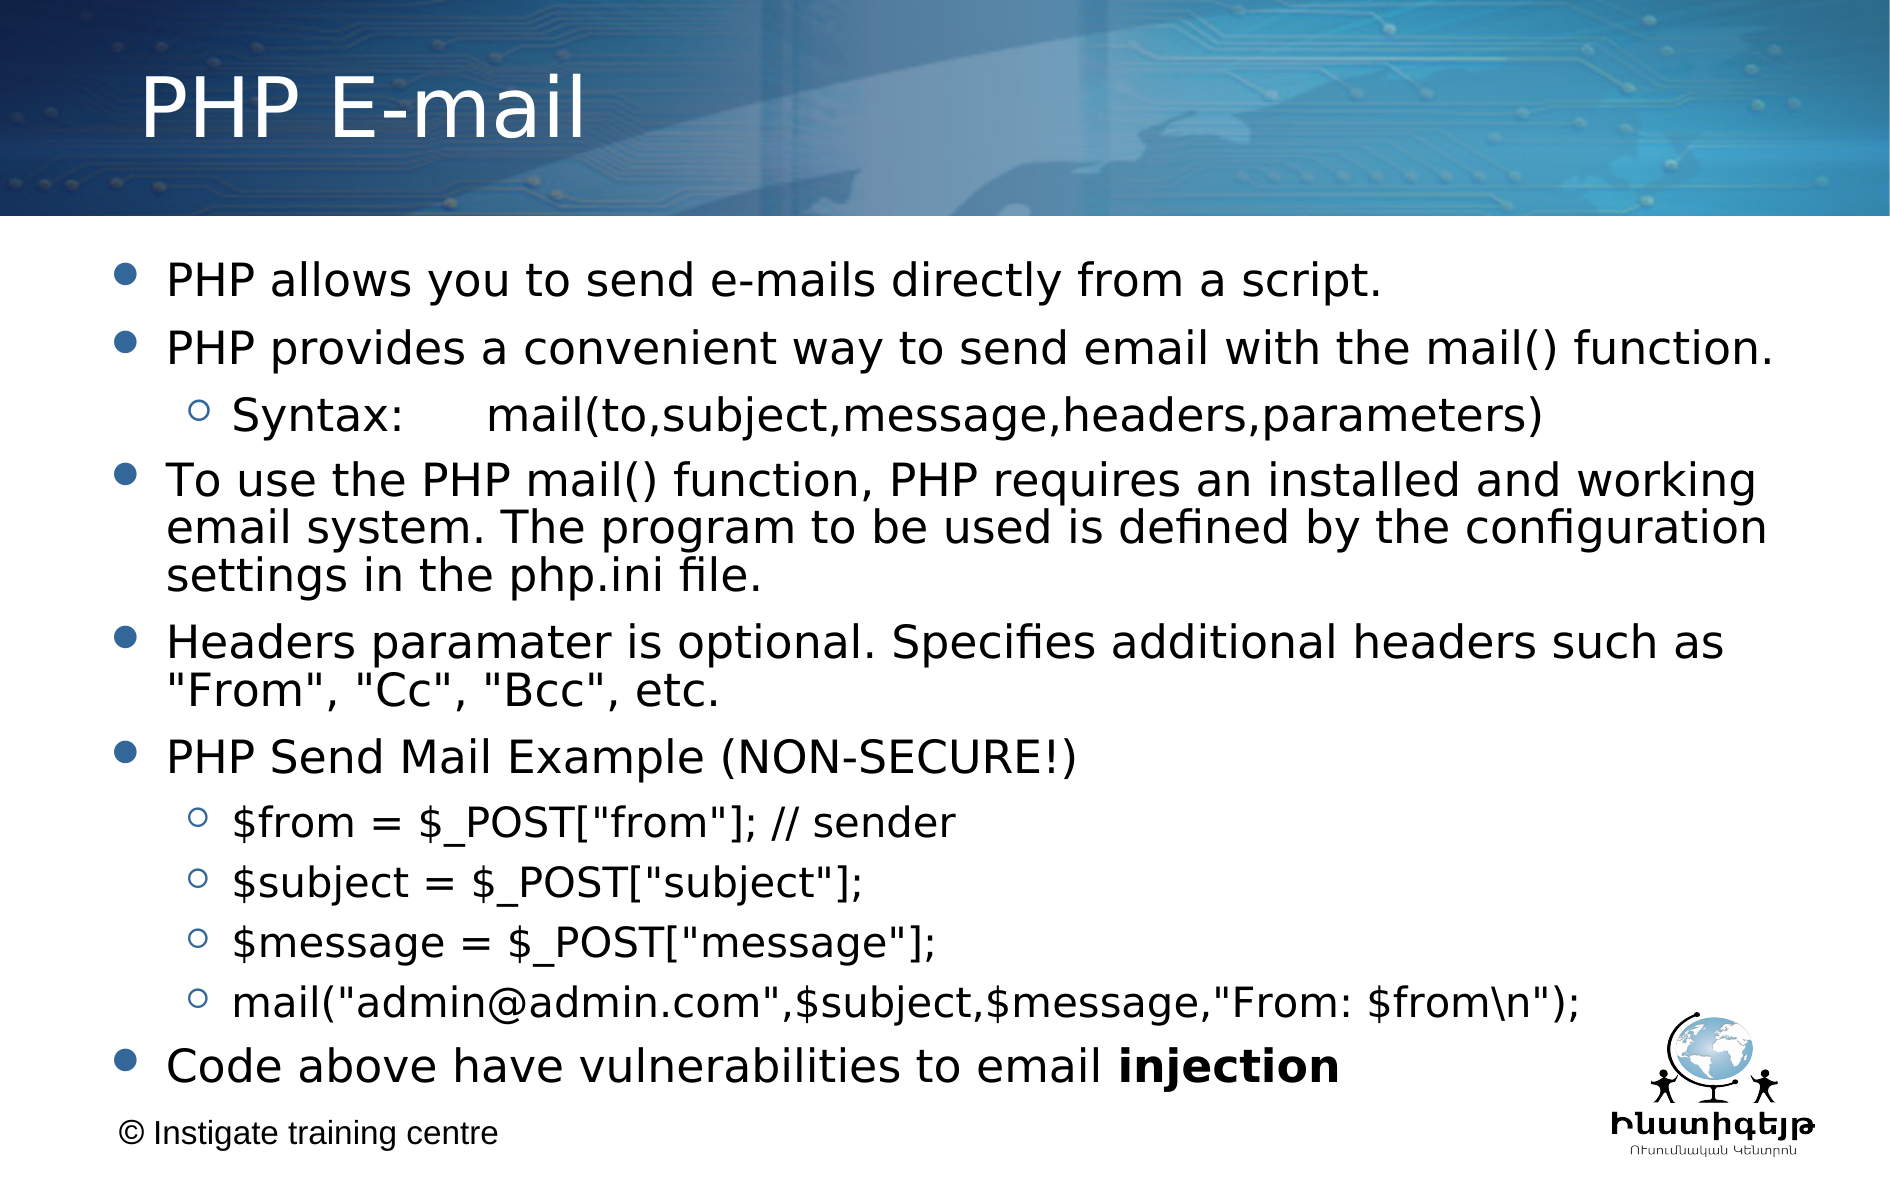

PHP E-mail
# PHP allows you to send e-mails directly from a script.
PHP provides a convenient way to send email with the mail() function.
Syntax:		mail(to,subject,message,headers,parameters)
To use the PHP mail() function, PHP requires an installed and working email system. The program to be used is defined by the configuration settings in the php.ini file.
Headers paramater is optional. Specifies additional headers such as "From", "Cc", "Bcc", etc.
PHP Send Mail Example (NON-SECURE!)
$from = $_POST["from"]; // sender
$subject = $_POST["subject"];
$message = $_POST["message"];
mail("admin@admin.com",$subject,$message,"From: $from\n");
Code above have vulnerabilities to email injection